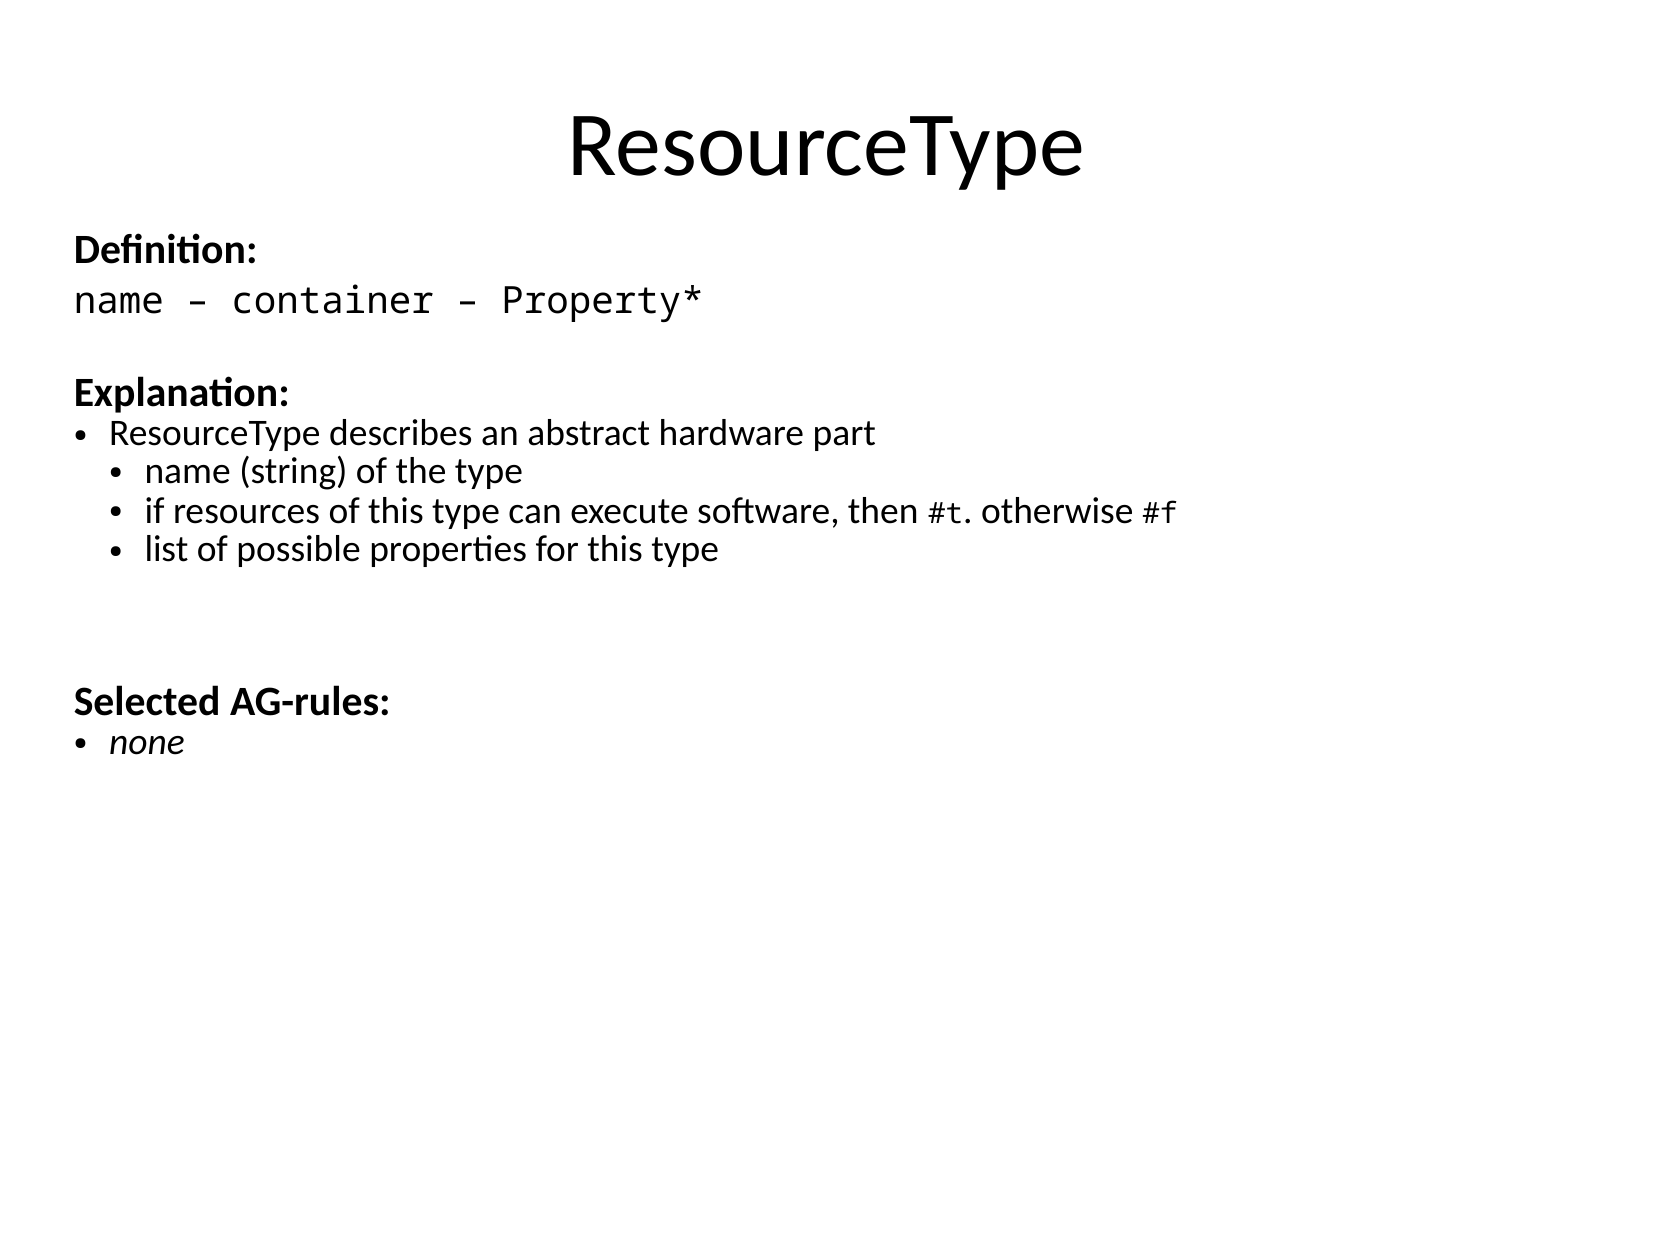

# ResourceType
Definition:
name – container – Property*
Explanation:
ResourceType describes an abstract hardware part
name (string) of the type
if resources of this type can execute software, then #t. otherwise #f
list of possible properties for this type
Selected AG-rules:
none